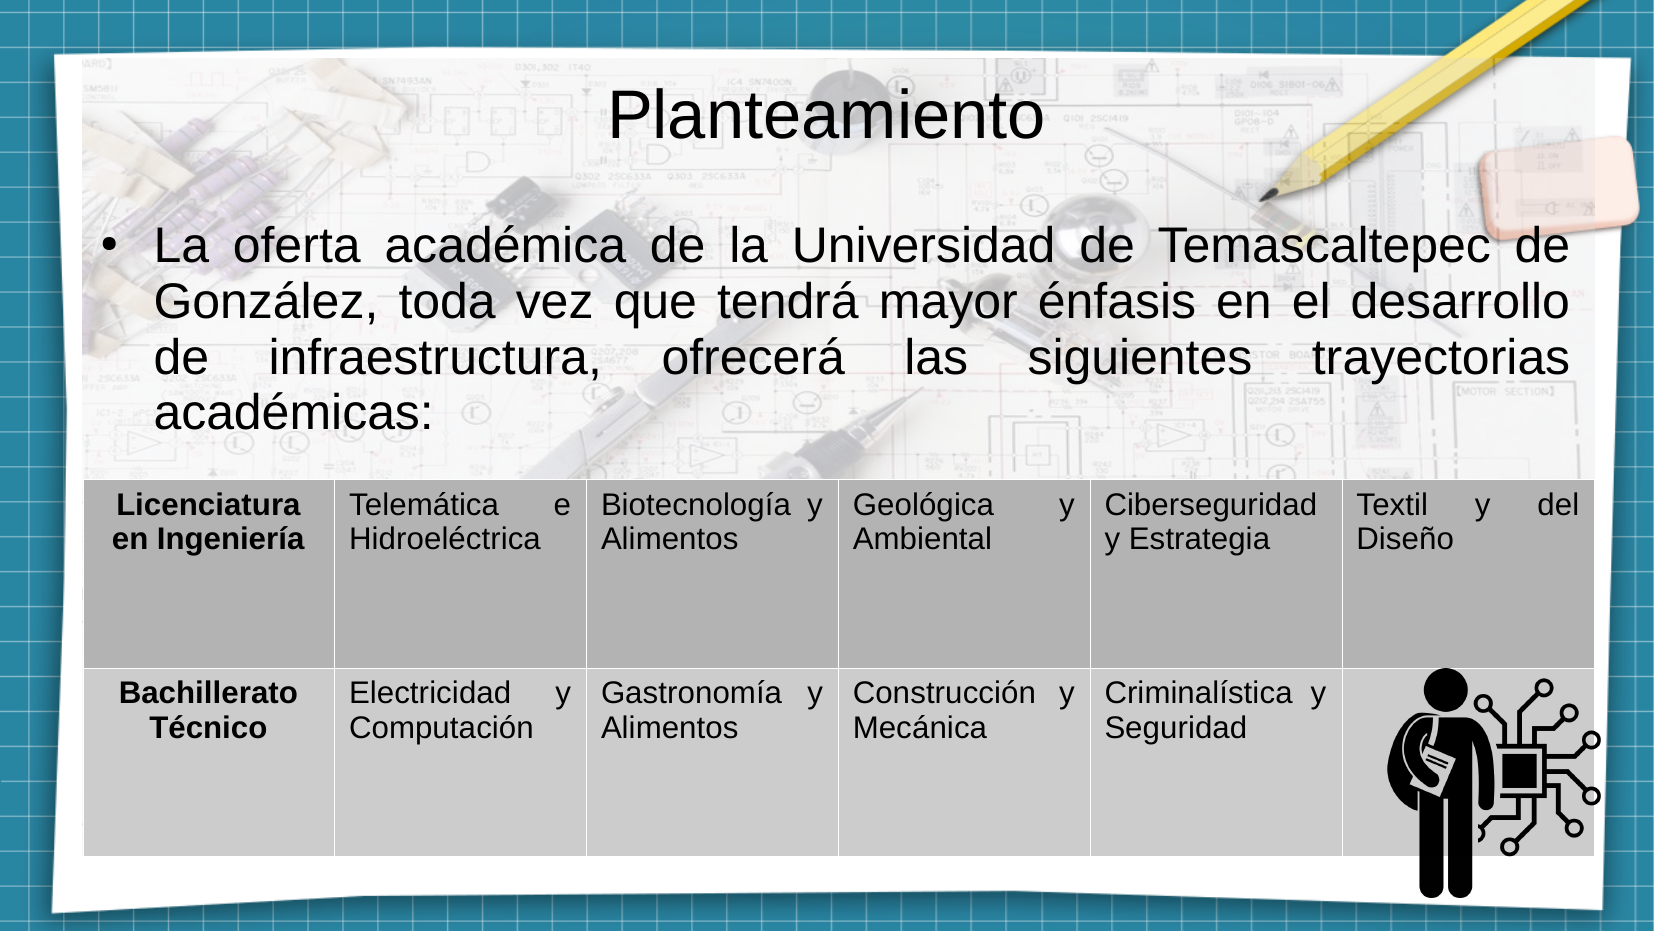

# Planteamiento
La oferta académica de la Universidad de Temascaltepec de González, toda vez que tendrá mayor énfasis en el desarrollo de infraestructura, ofrecerá las siguientes trayectorias académicas:
| Licenciatura en Ingeniería | Telemática e Hidroeléctrica | Biotecnología y Alimentos | Geológica y Ambiental | Ciberseguridad y Estrategia | Textil y del Diseño |
| --- | --- | --- | --- | --- | --- |
| Bachillerato Técnico | Electricidad y Computación | Gastronomía y Alimentos | Construcción y Mecánica | Criminalística y Seguridad | |